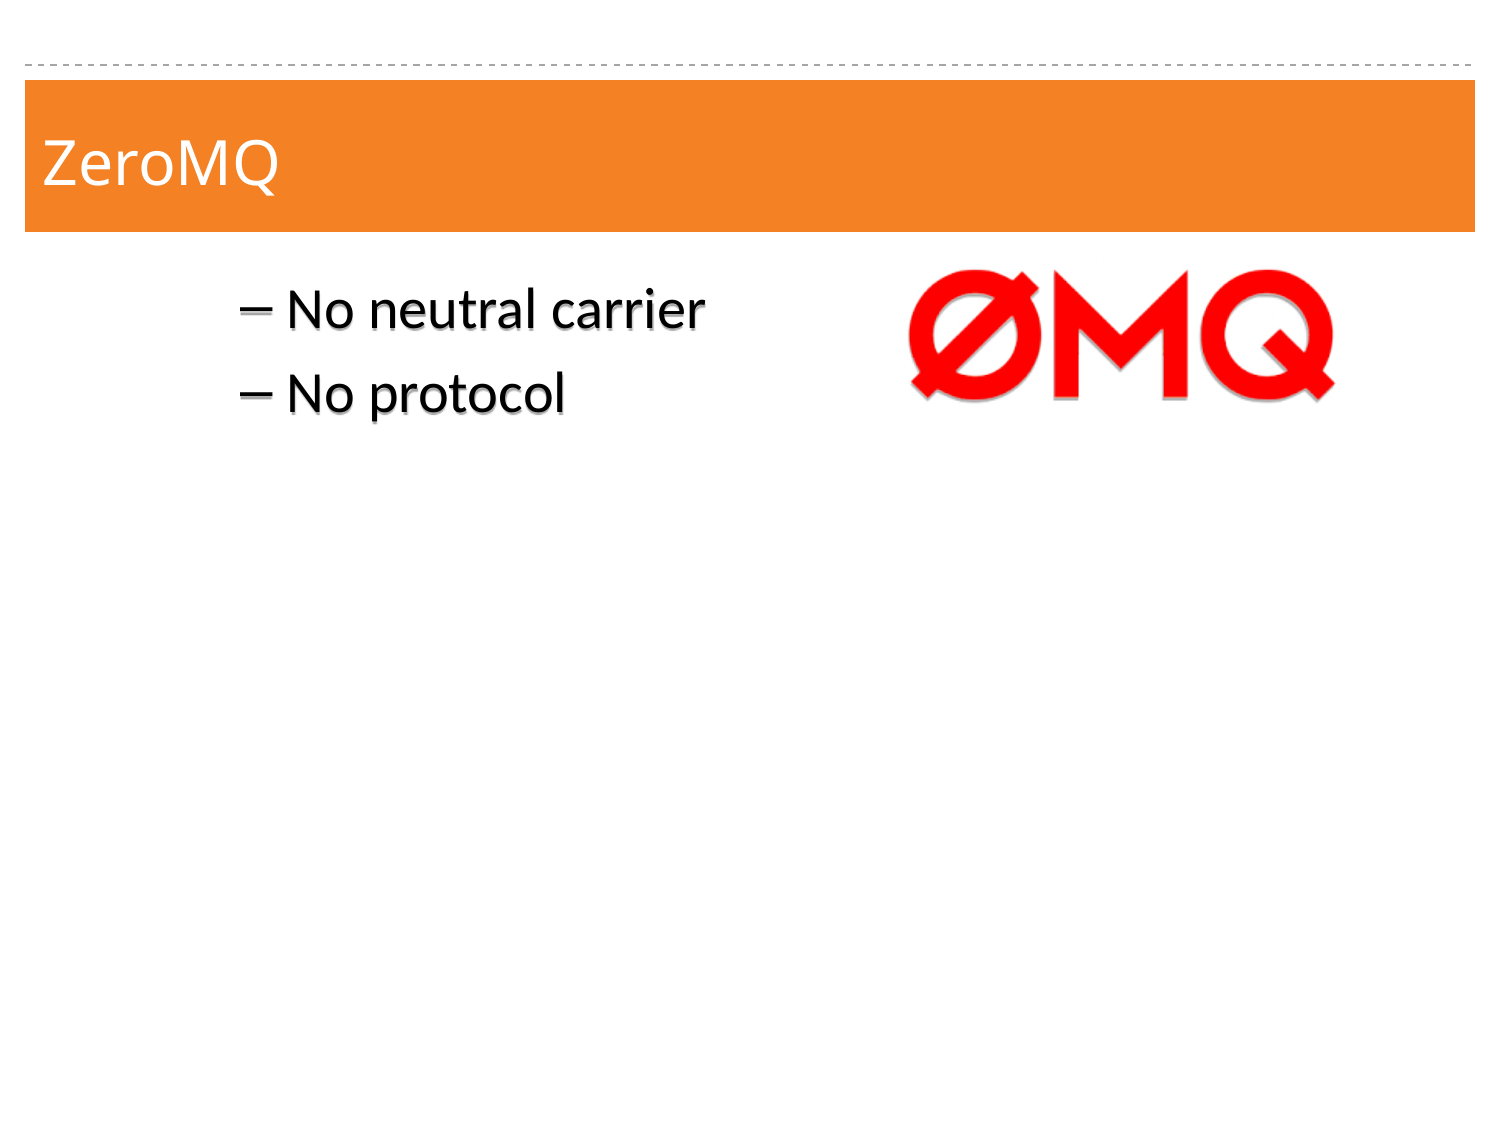

ZeroMQ
# No neutral carrier
No protocol